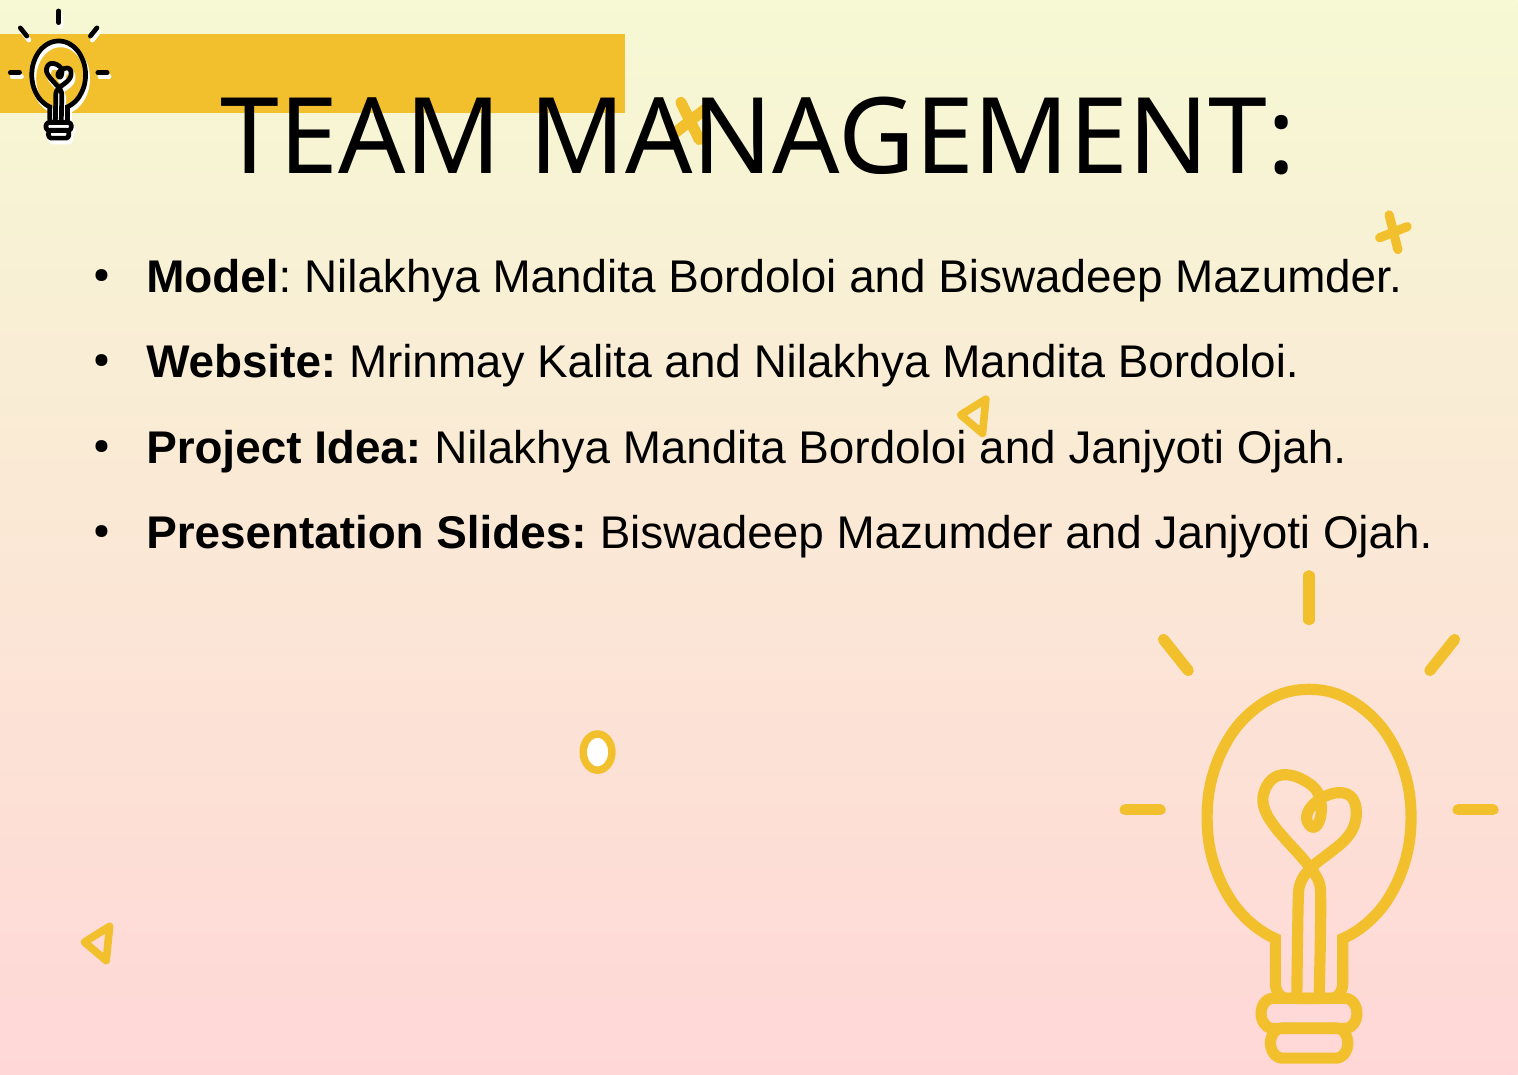

# TEAM MANAGEMENT:
Model: Nilakhya Mandita Bordoloi and Biswadeep Mazumder.
Website: Mrinmay Kalita and Nilakhya Mandita Bordoloi.
Project Idea: Nilakhya Mandita Bordoloi and Janjyoti Ojah.
Presentation Slides: Biswadeep Mazumder and Janjyoti Ojah.